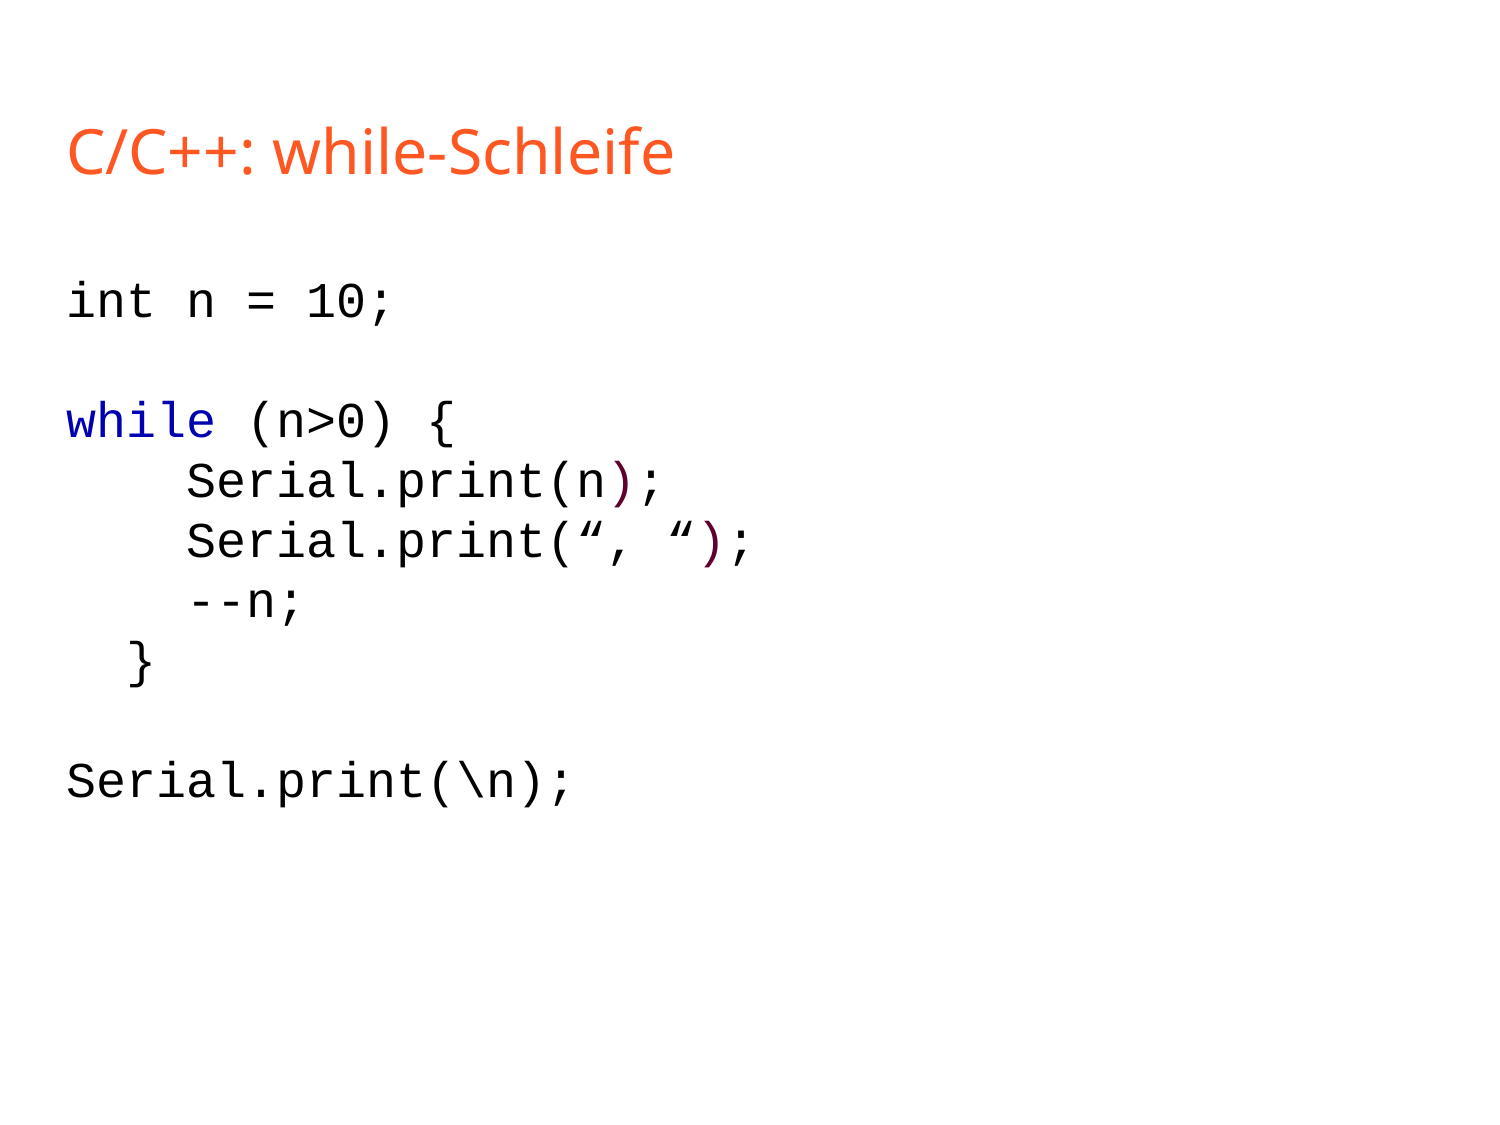

# C/C++: while-Schleife
int n = 10;
while (n>0) {
 Serial.print(n);
 Serial.print(“, “);
 --n;
 }
Serial.print(\n);